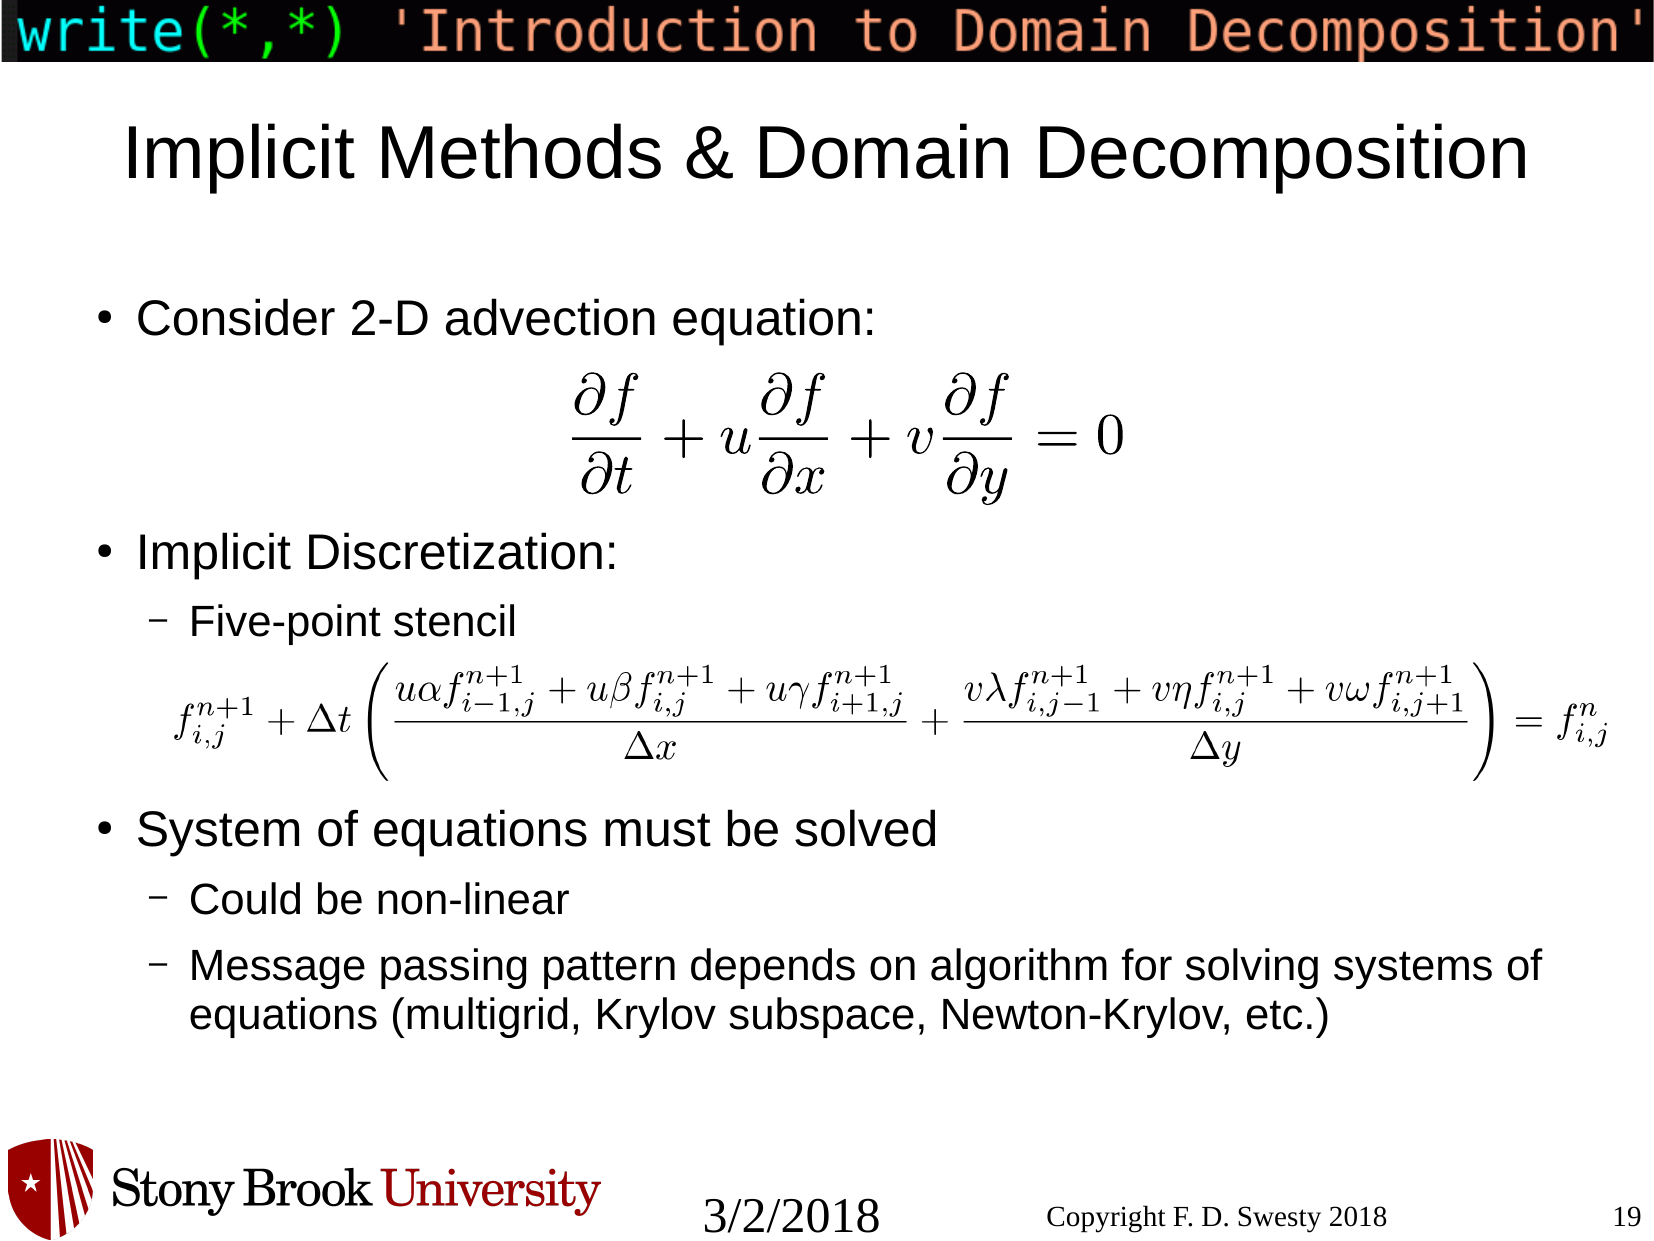

# Implicit Methods & Domain Decomposition
Consider 2-D advection equation:
Implicit Discretization:
Five-point stencil
System of equations must be solved
Could be non-linear
Message passing pattern depends on algorithm for solving systems of equations (multigrid, Krylov subspace, Newton-Krylov, etc.)
3/2/2018
Copyright F. D. Swesty 2018
19